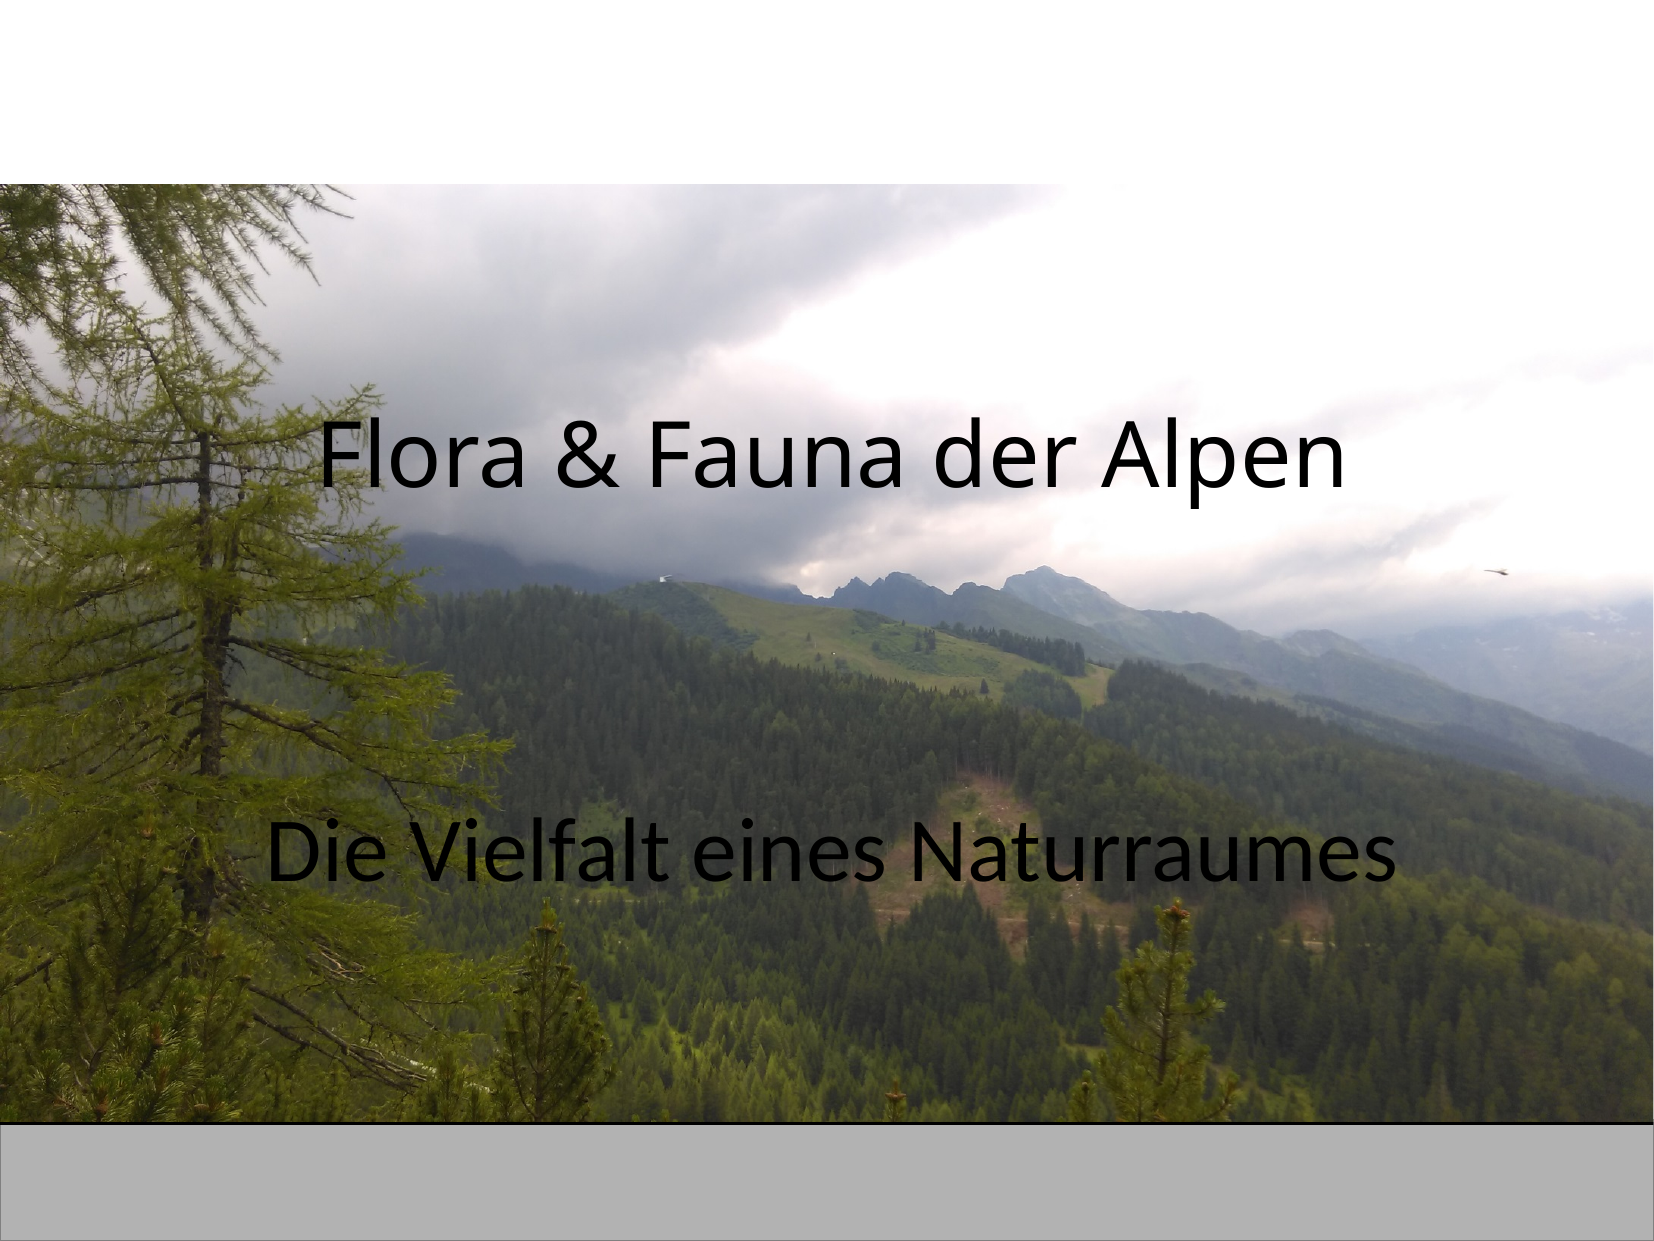

# Flora & Fauna der Alpen
Die Vielfalt eines Naturraumes